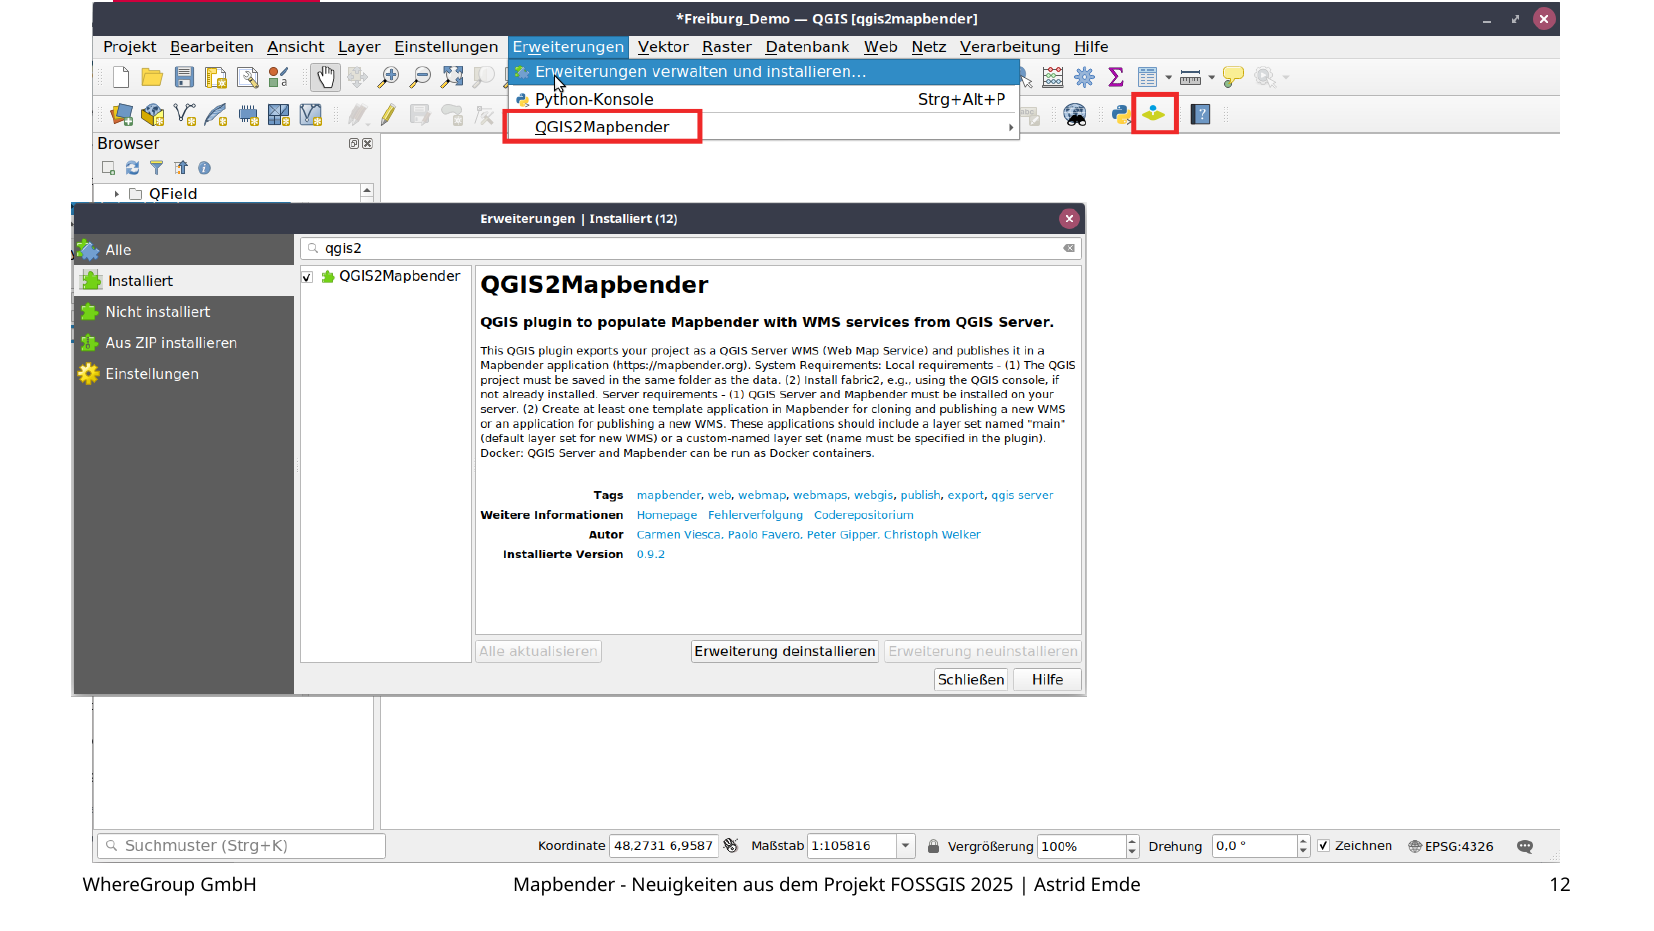

WhereGroup GmbH
Mapbender - Neuigkeiten aus dem Projekt FOSSGIS 2025 | Astrid Emde
12